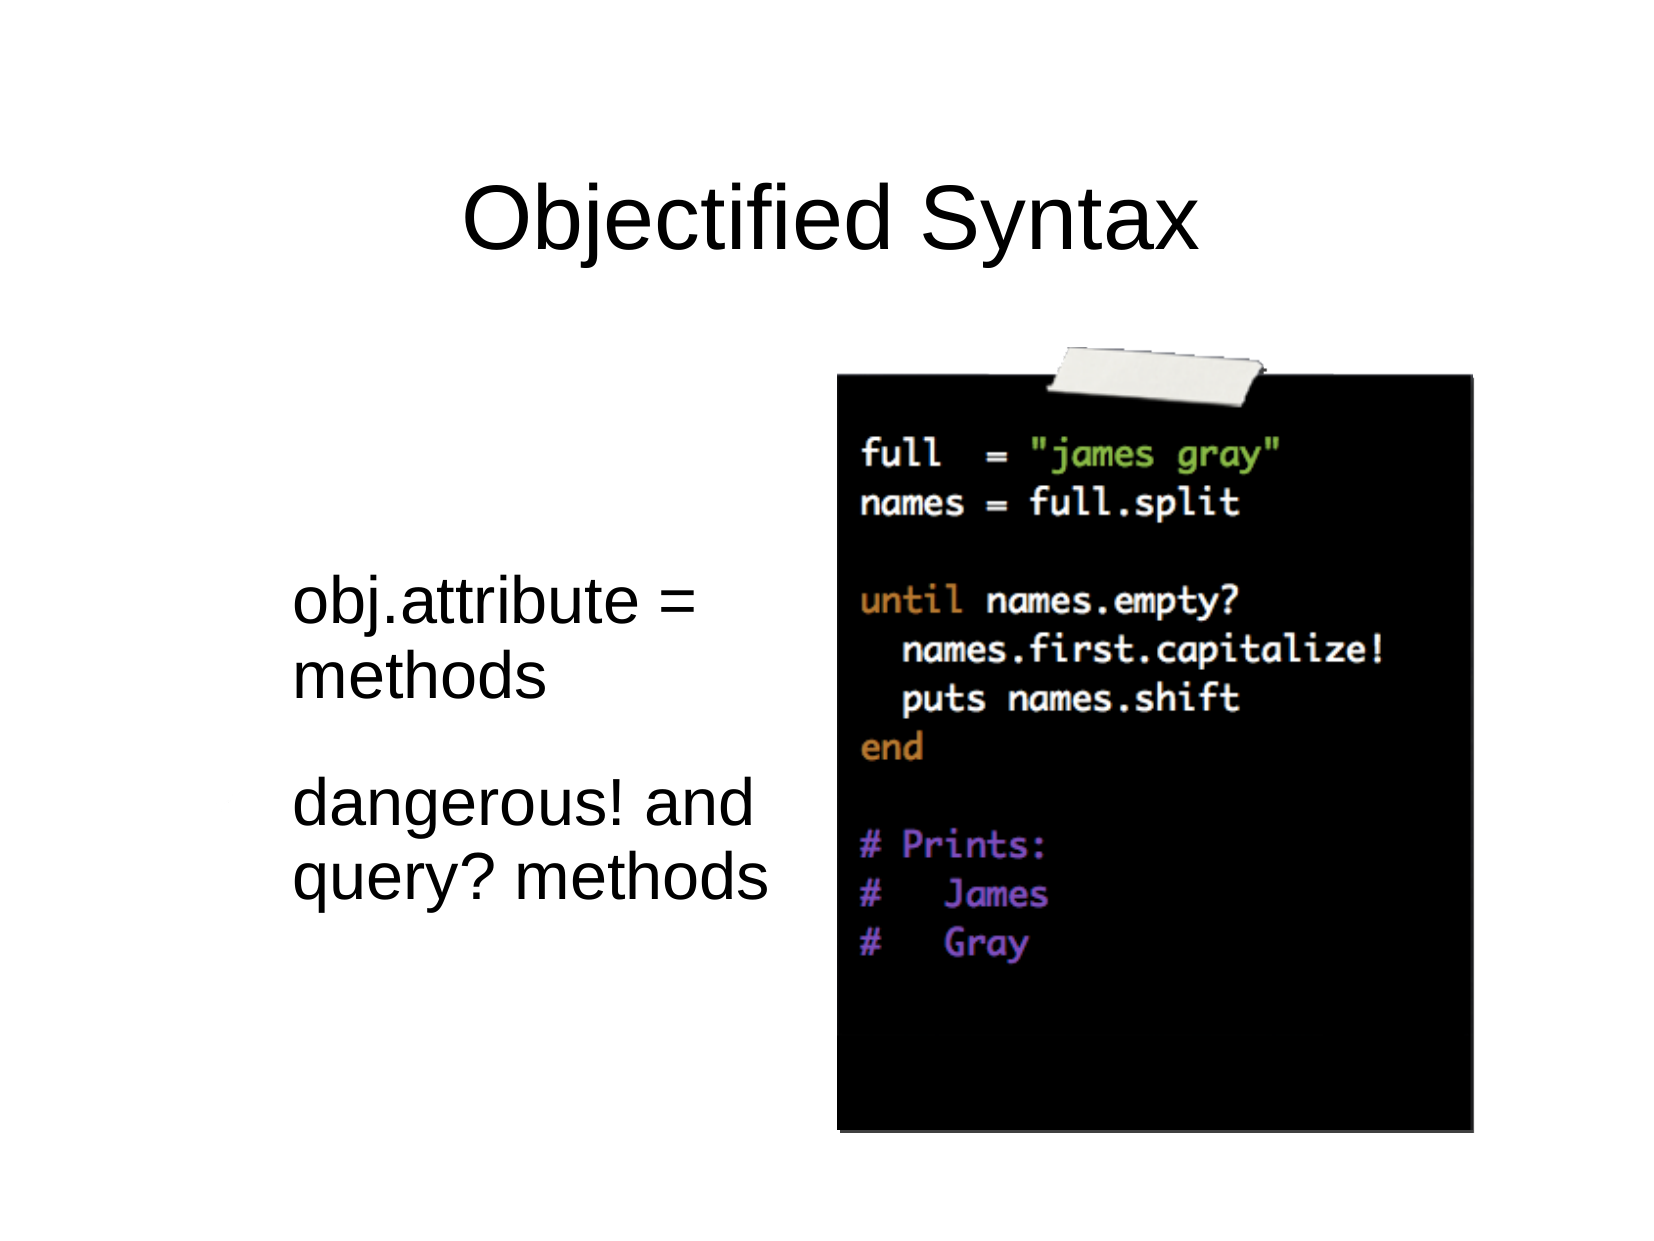

Objectified Syntax
# obj.attribute = methods
dangerous! and query? methods